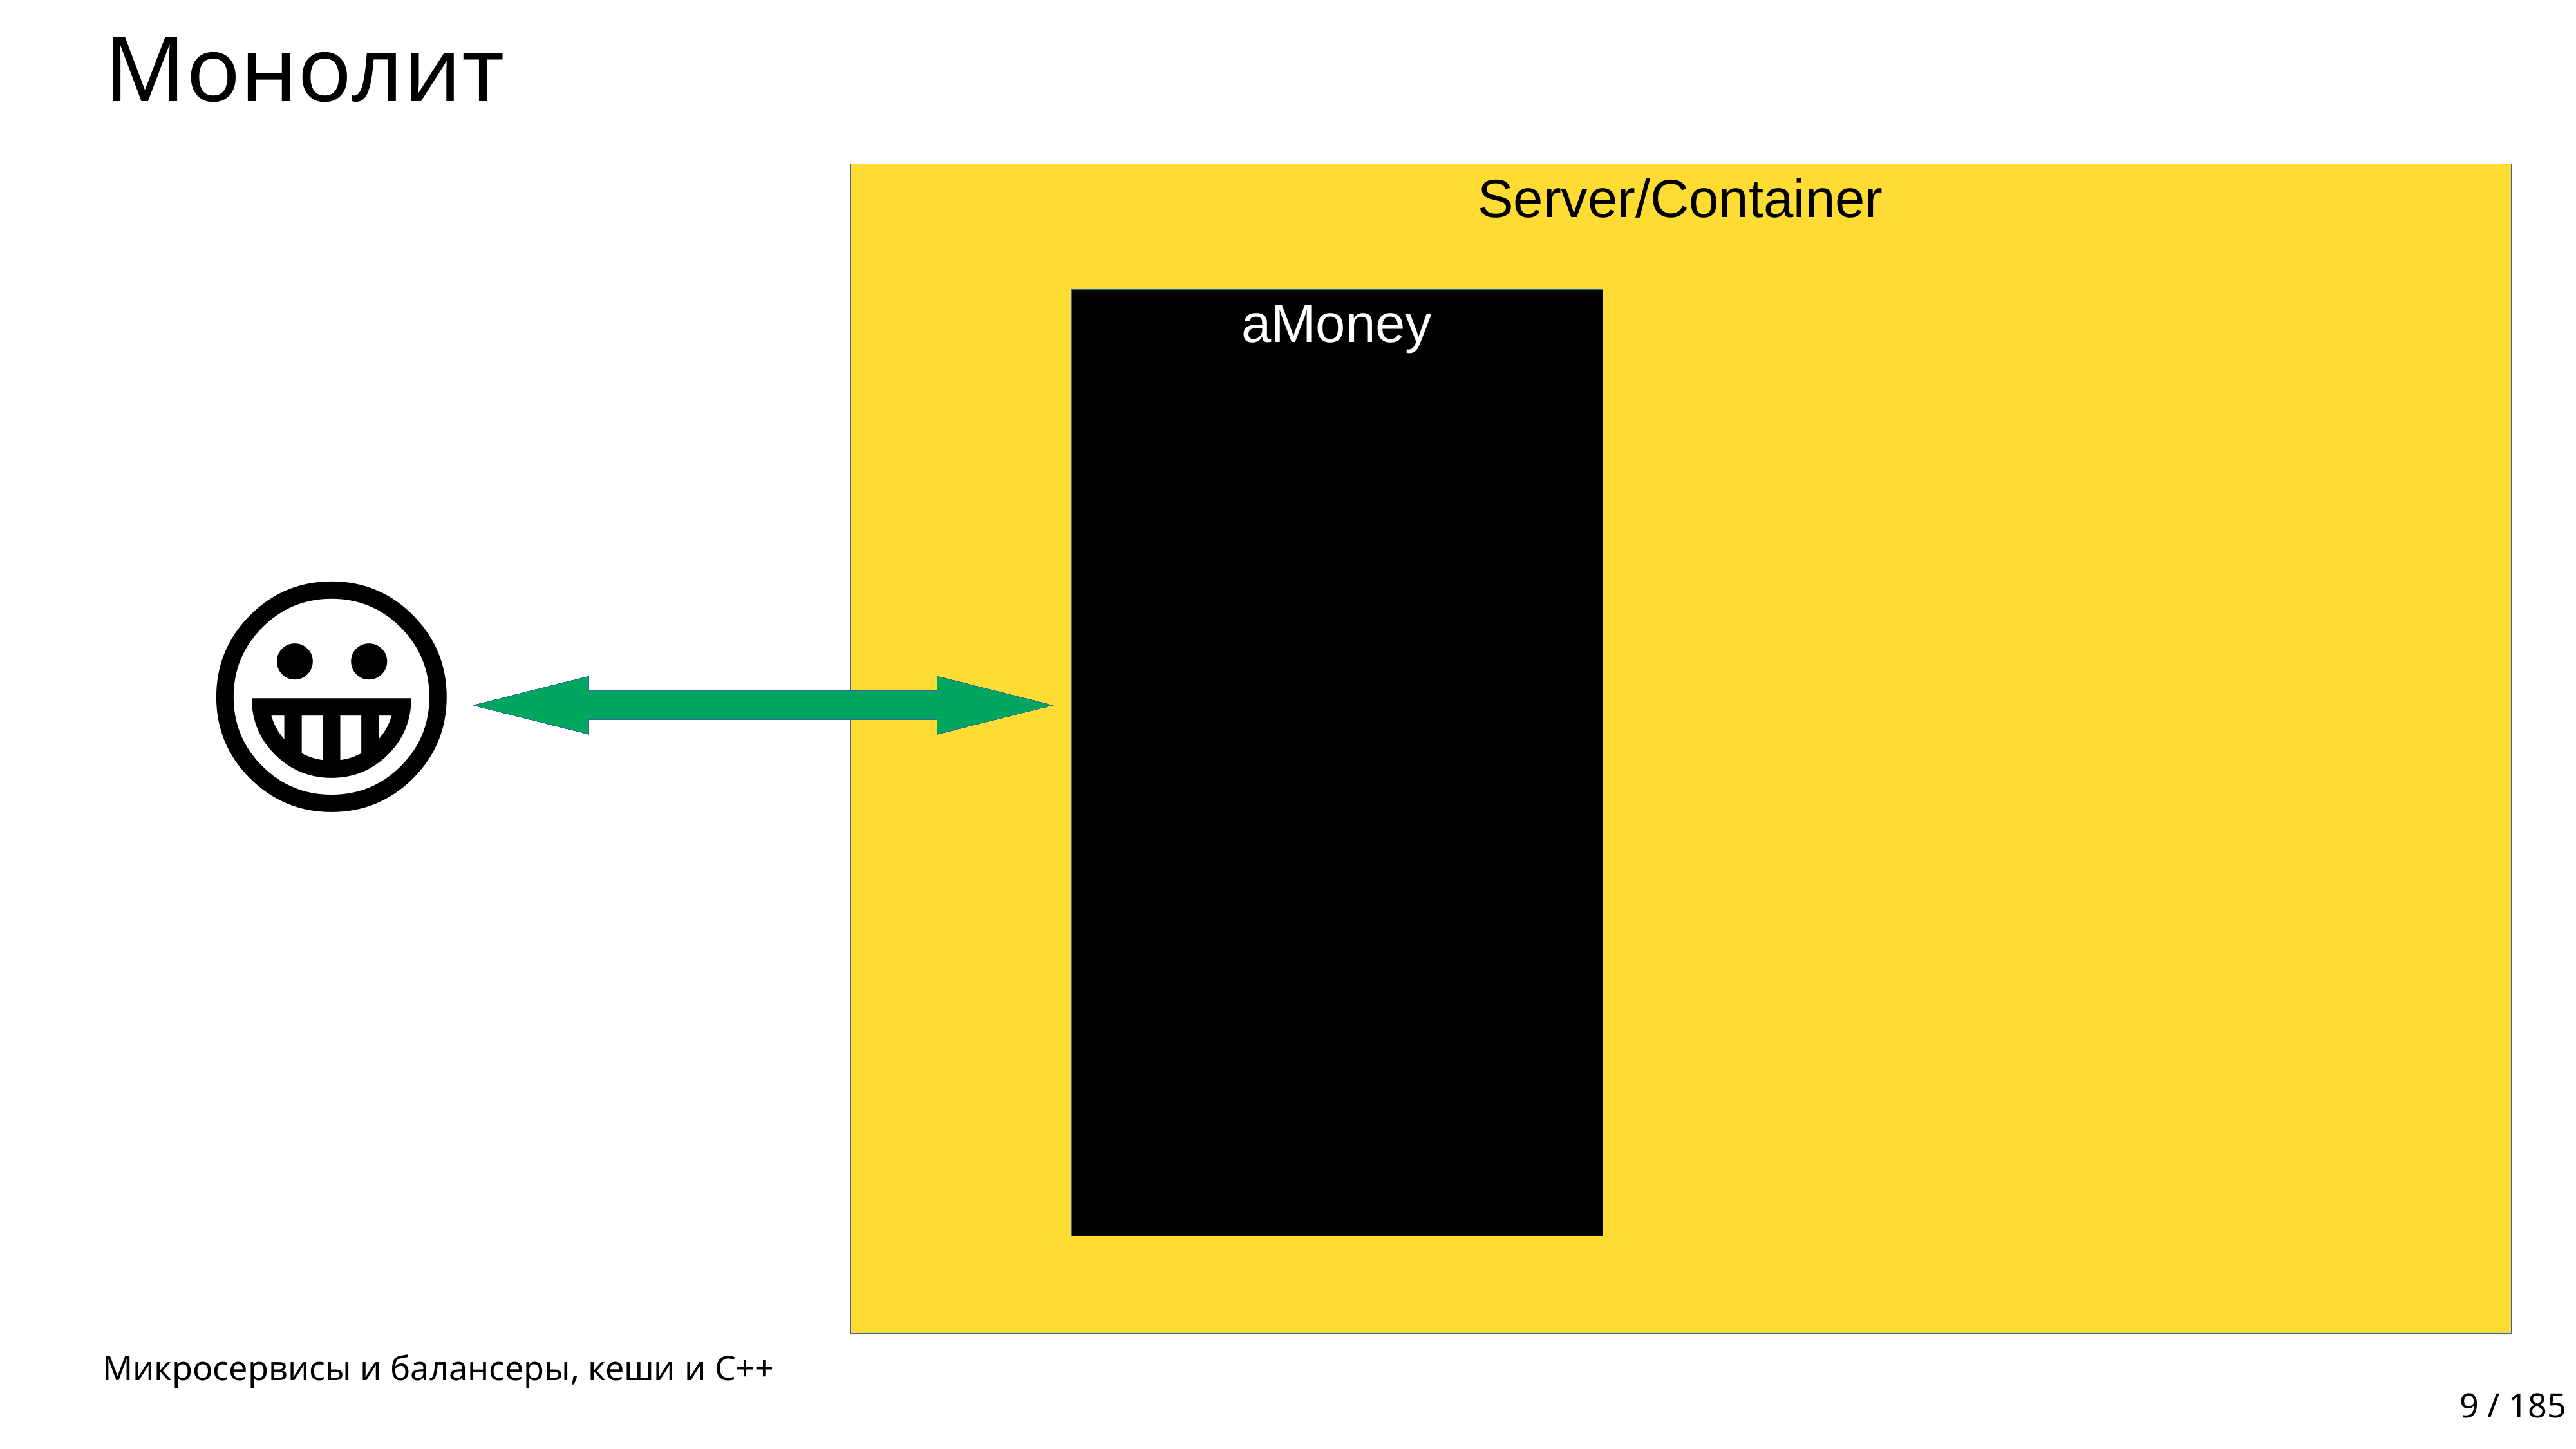

Монолит
Server/Container
aMoney
😀️
# Микросервисы и балансеры, кеши и C++